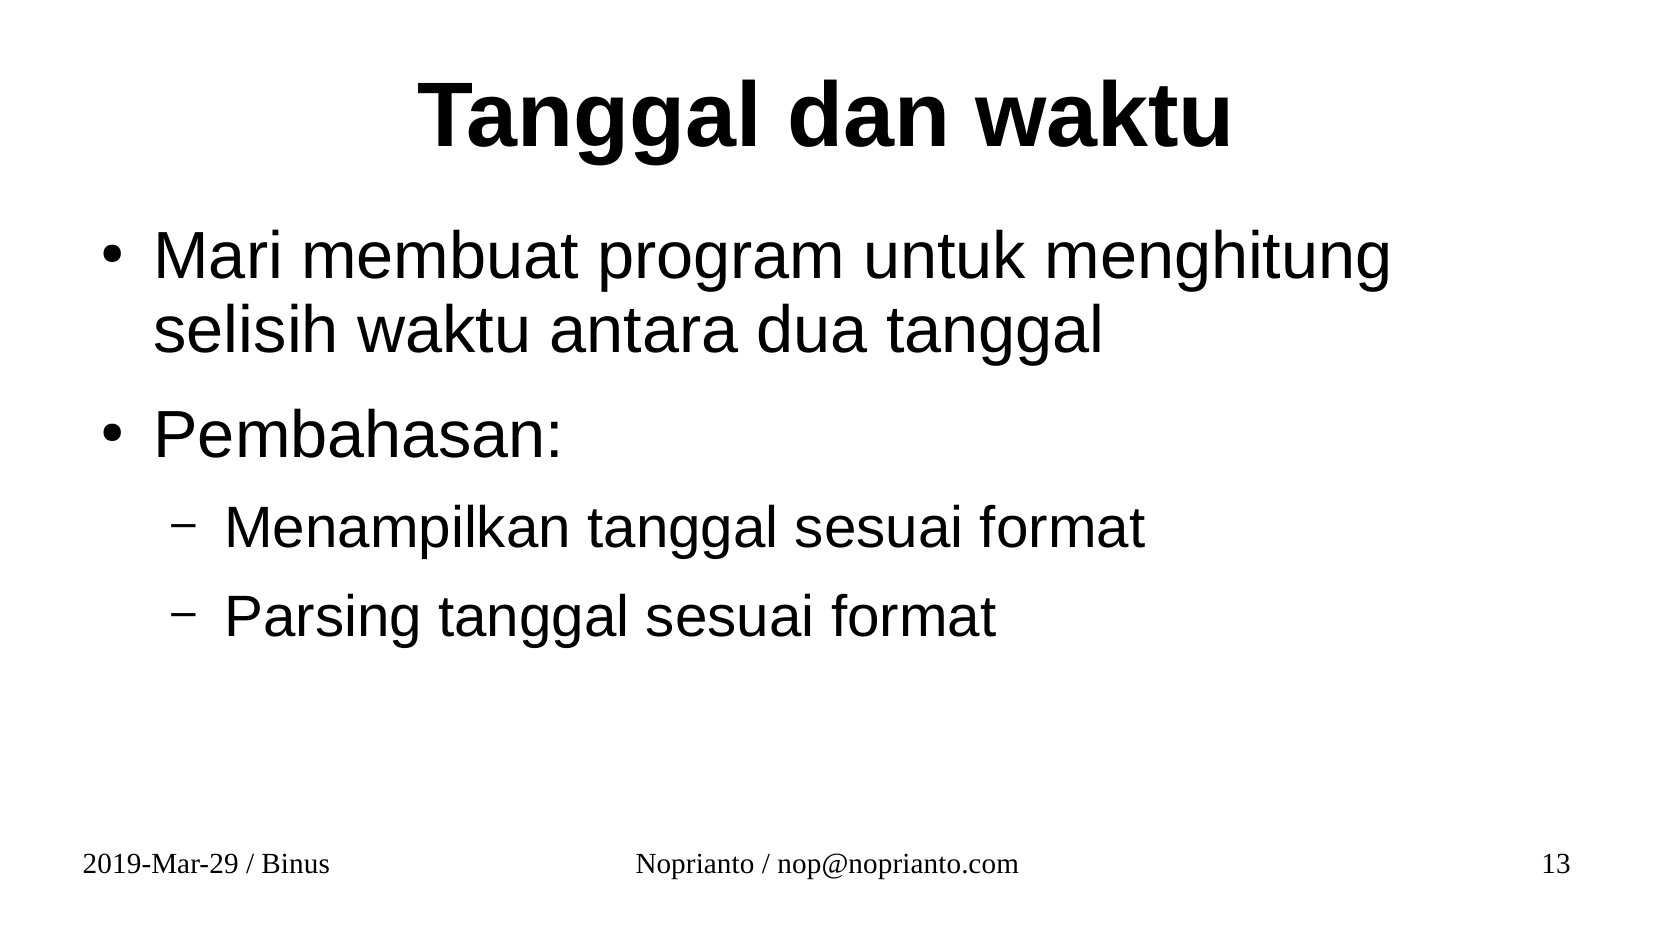

# Tanggal dan waktu
Mari membuat program untuk menghitung selisih waktu antara dua tanggal
Pembahasan:
Menampilkan tanggal sesuai format
Parsing tanggal sesuai format
2019-Mar-29 / Binus
Noprianto / nop@noprianto.com
13